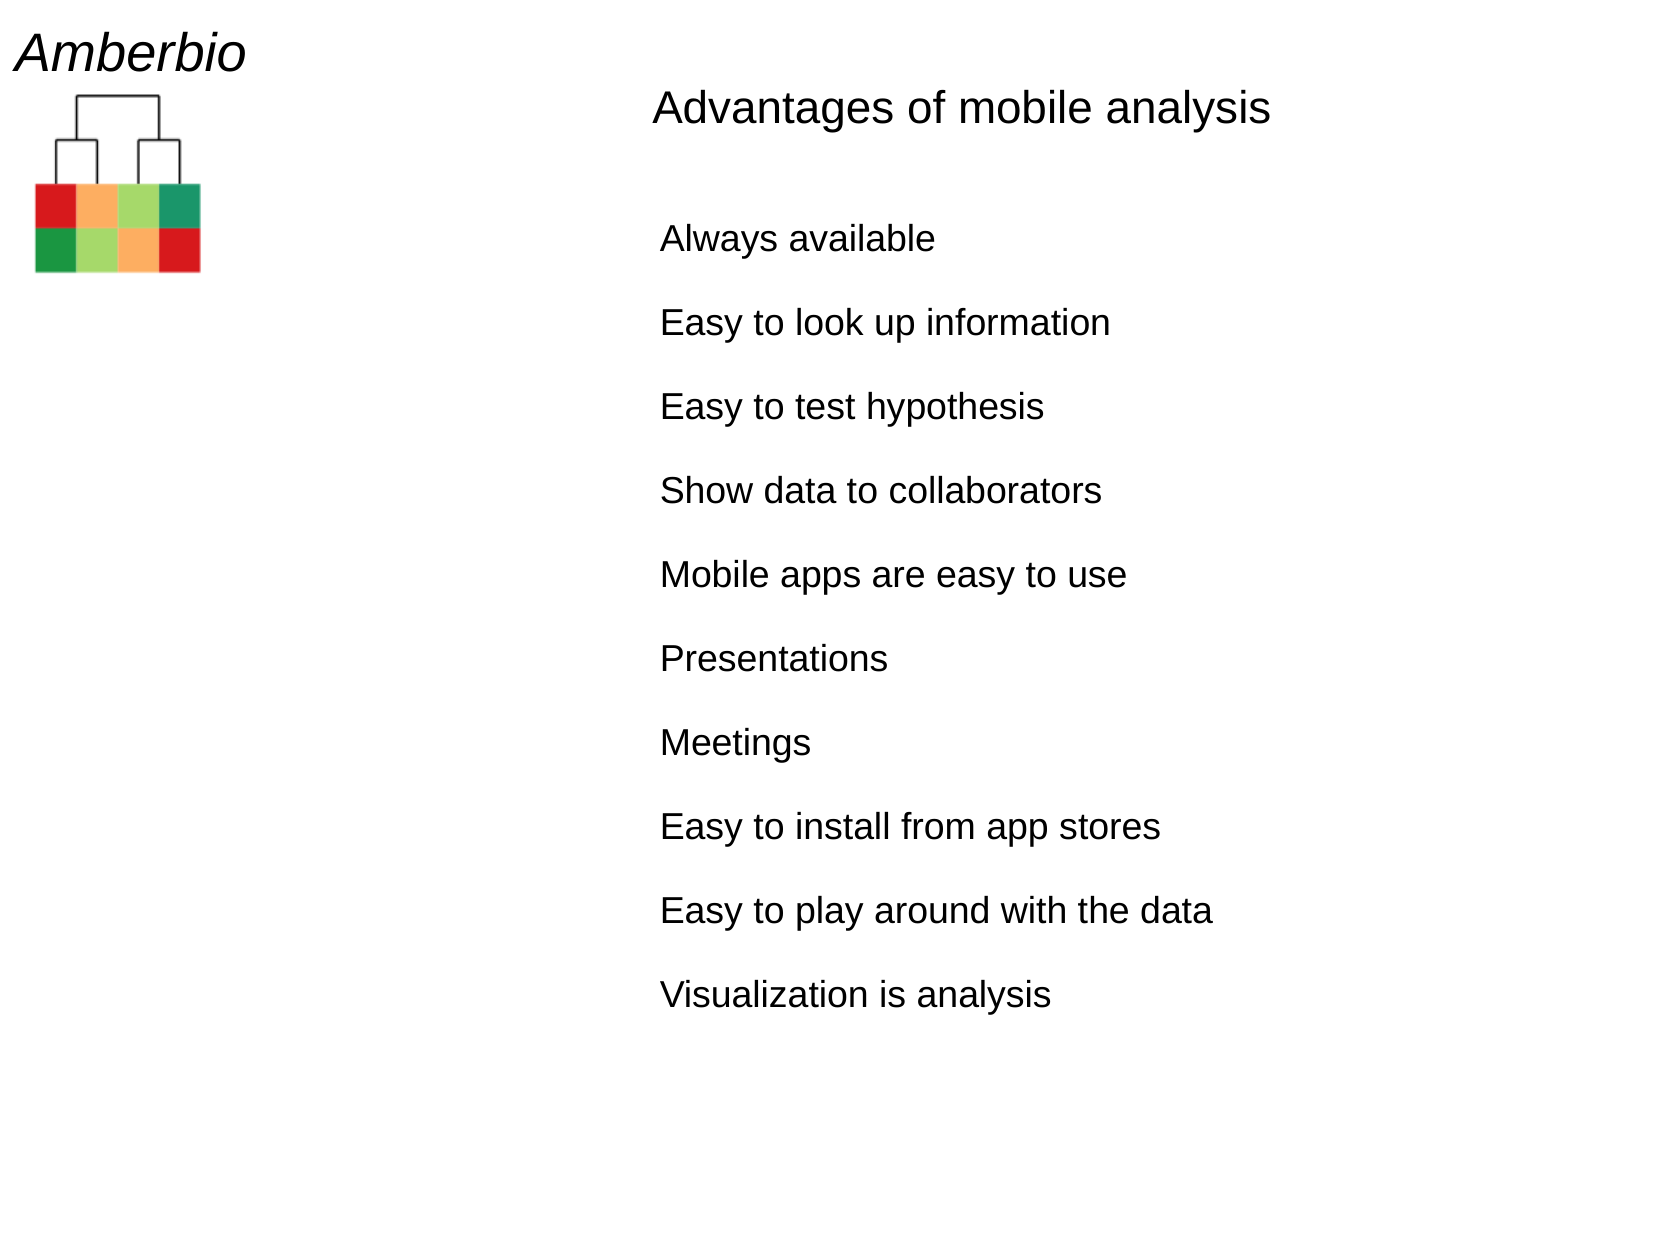

Amberbio
 Advantages of mobile analysis
					Always available
					Easy to look up information
					Easy to test hypothesis
					Show data to collaborators
					Mobile apps are easy to use
					Presentations
					Meetings
					Easy to install from app stores
					Easy to play around with the data
					Visualization is analysis